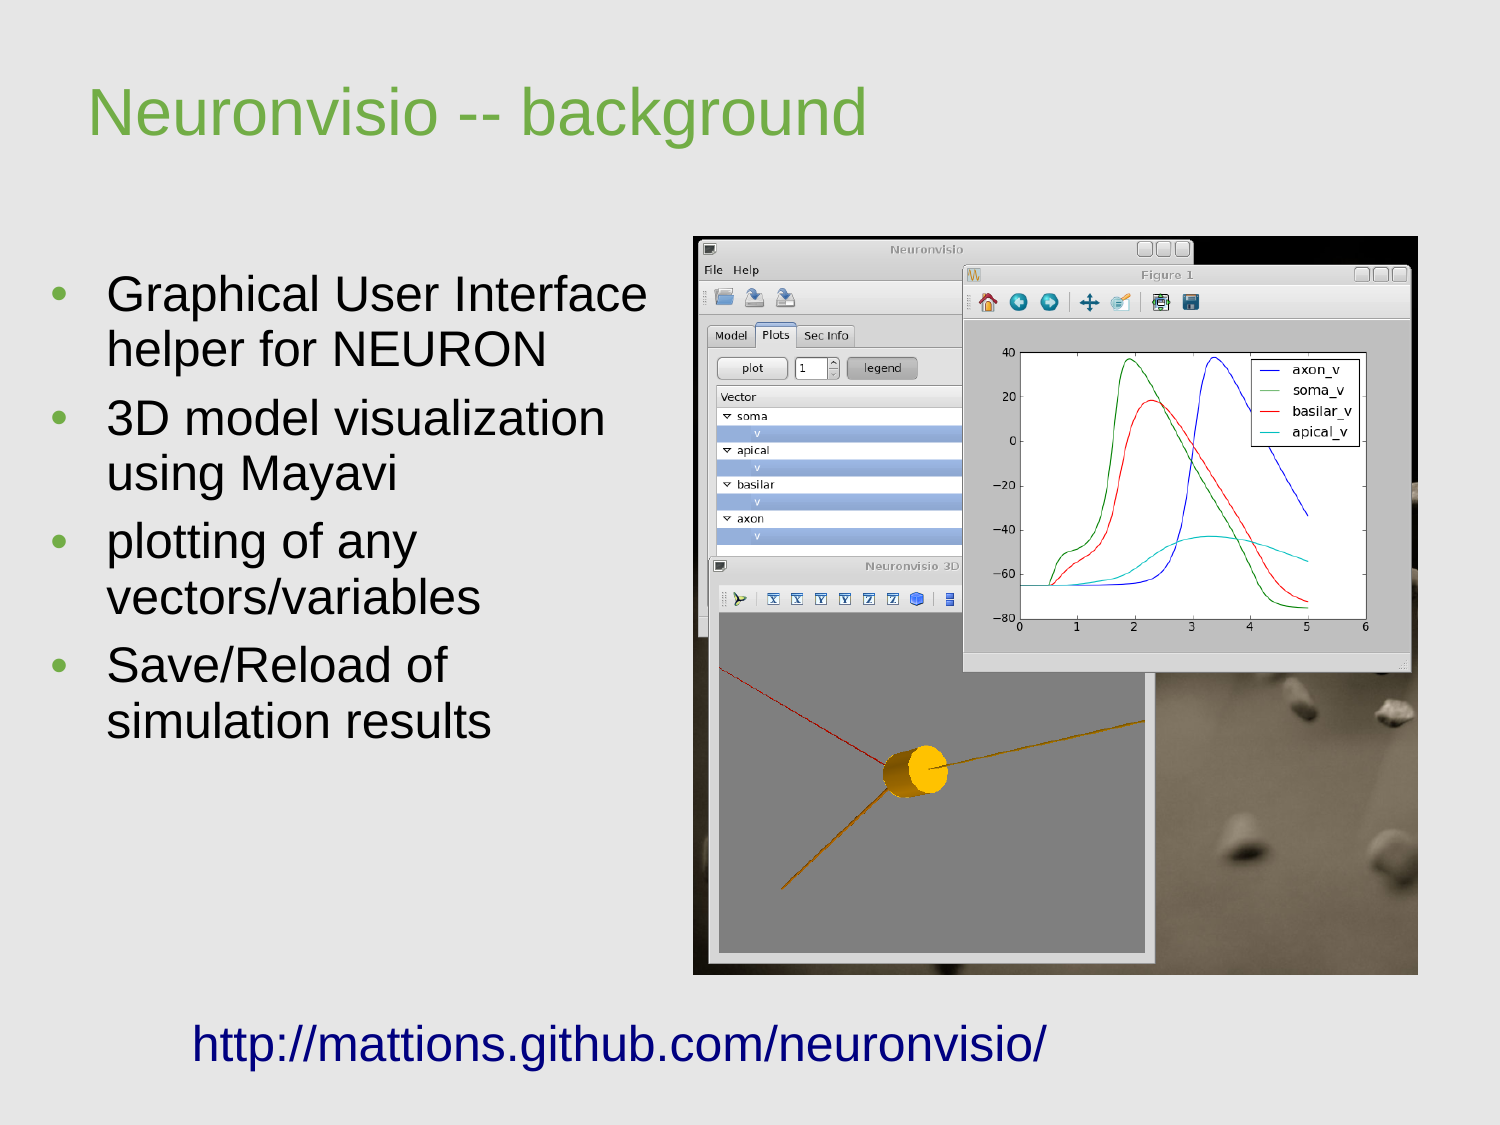

# Neuronvisio -- background
Graphical User Interface helper for NEURON
3D model visualization using Mayavi
plotting of any vectors/variables
Save/Reload of simulation results
http://mattions.github.com/neuronvisio/
7